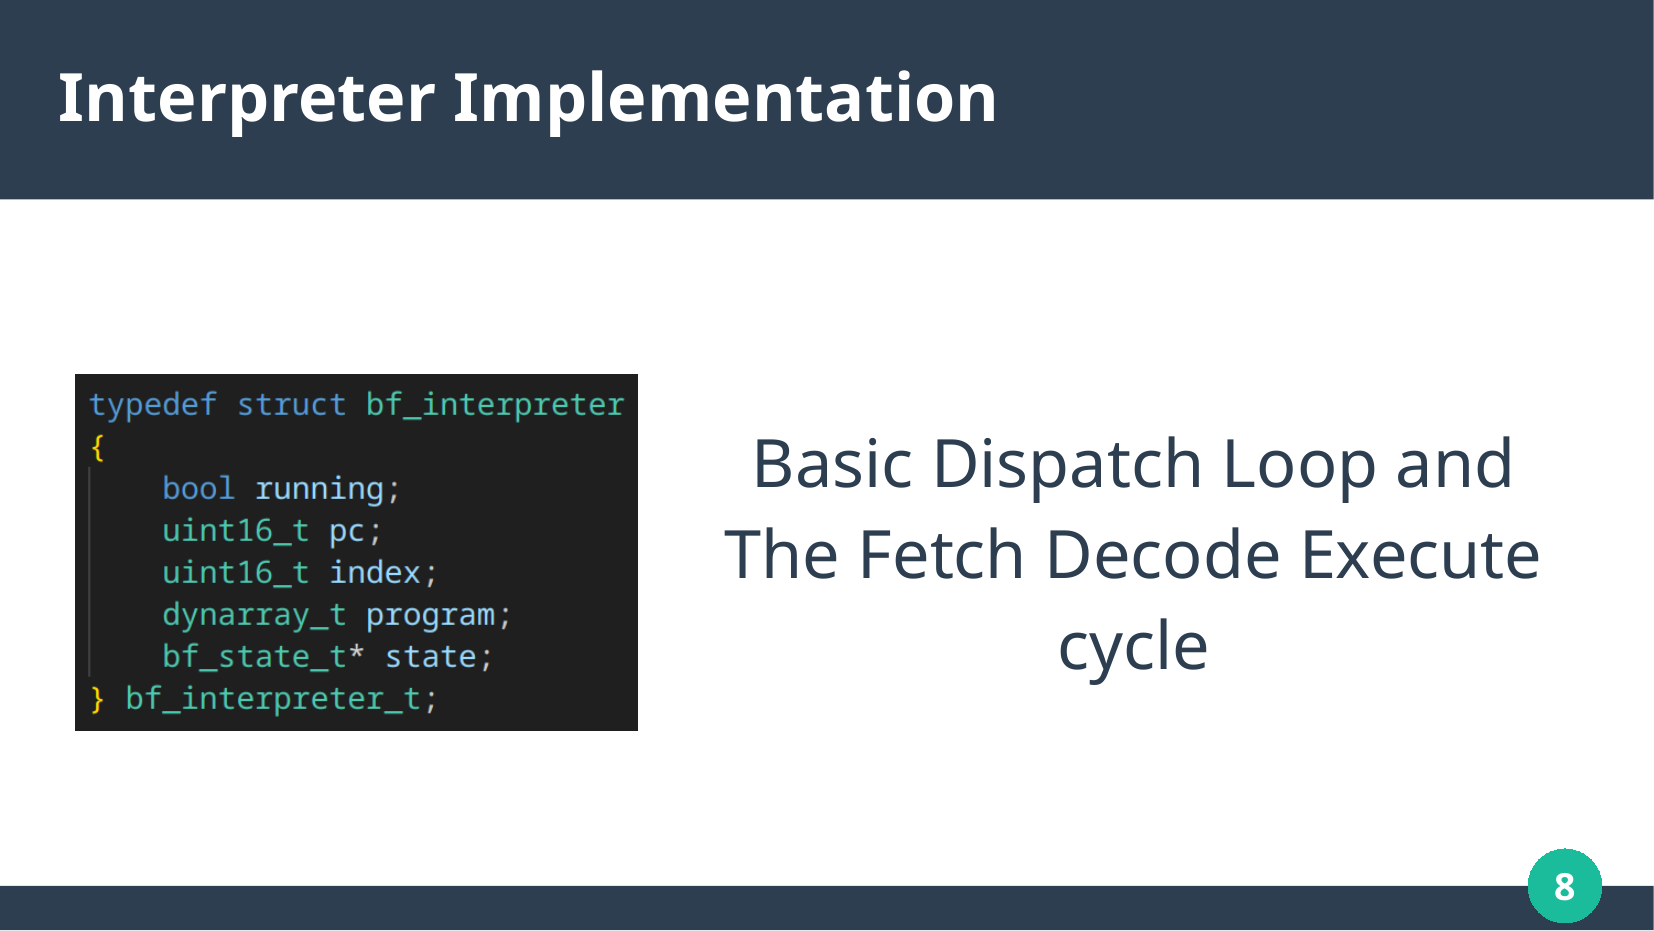

# Interpreter Implementation
Basic Dispatch Loop and
The Fetch Decode Execute cycle
8